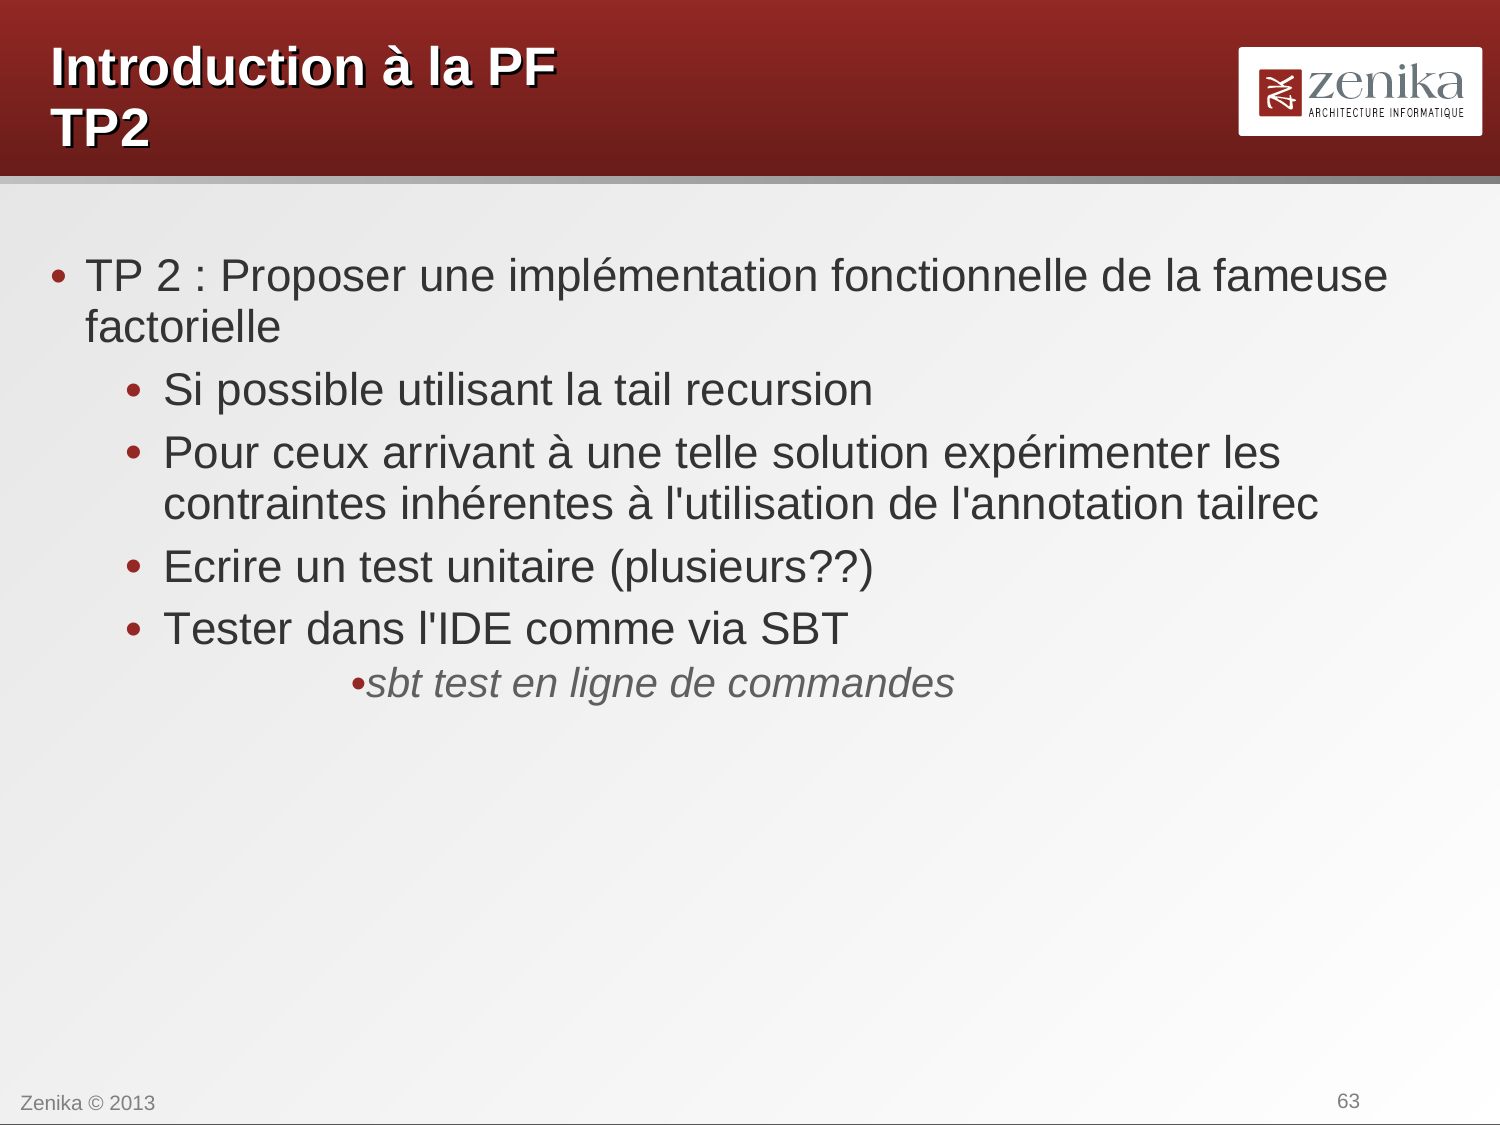

# Introduction à la PF TP2
TP 2 : Proposer une implémentation fonctionnelle de la fameuse factorielle
Si possible utilisant la tail recursion
Pour ceux arrivant à une telle solution expérimenter les contraintes inhérentes à l'utilisation de l'annotation tailrec
Ecrire un test unitaire (plusieurs??)
Tester dans l'IDE comme via SBT
sbt test en ligne de commandes